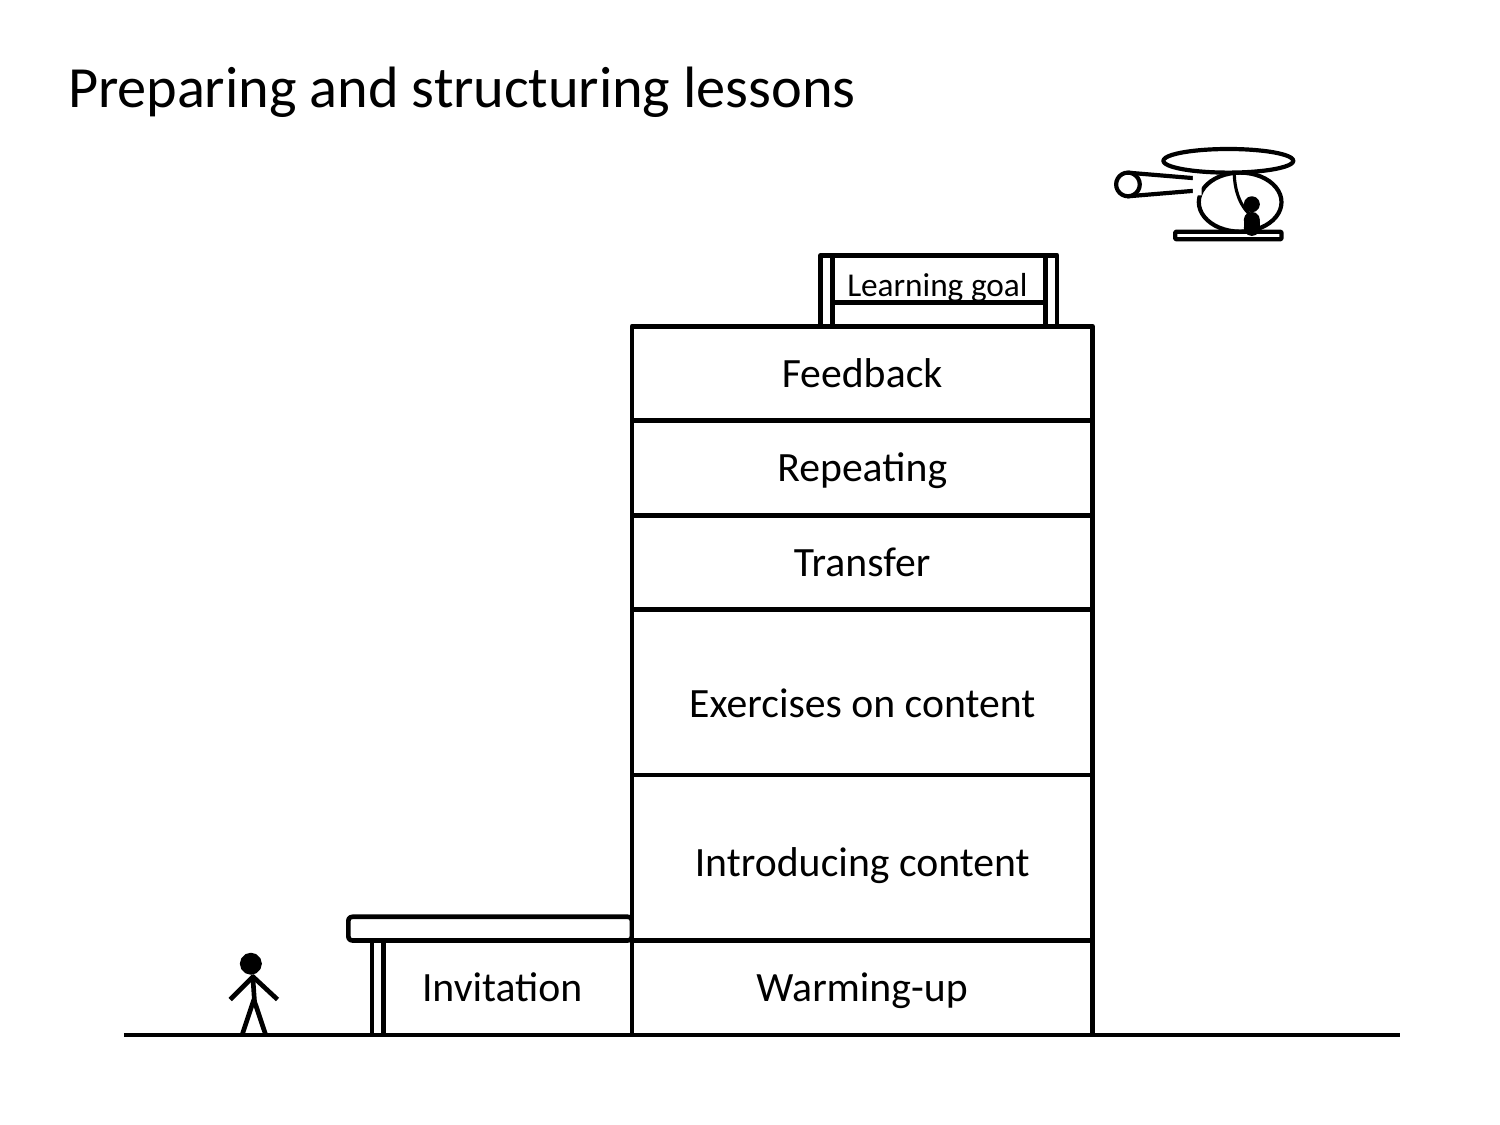

Preparing and structuring lessons
Learning goal
Feedback
Repeating
Transfer
Exercises on content
Introducing content
Invitation
Warming-up